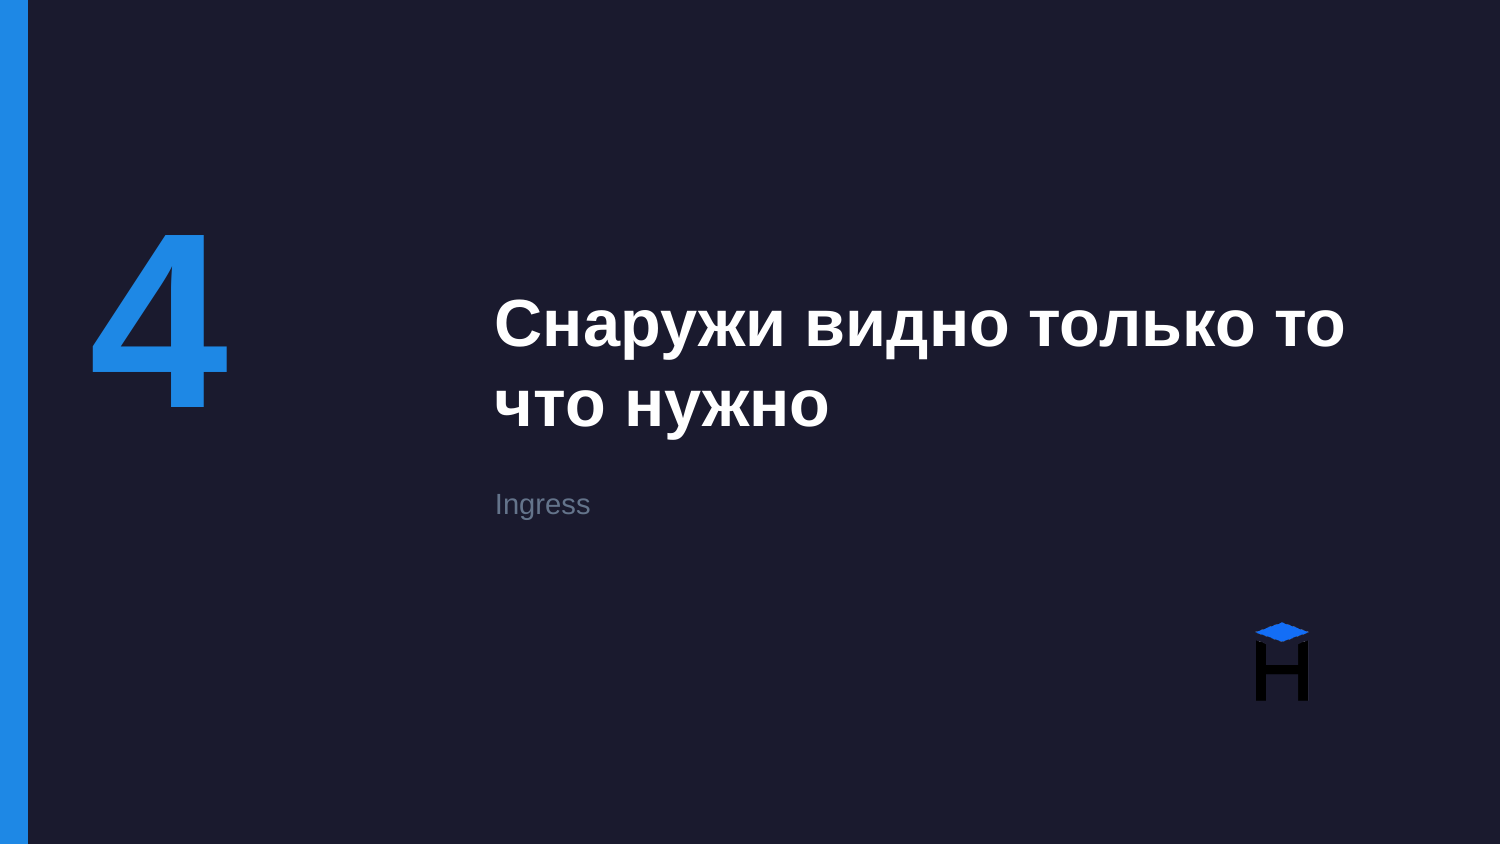

4
Снаружи видно только то что нужно
Ingress